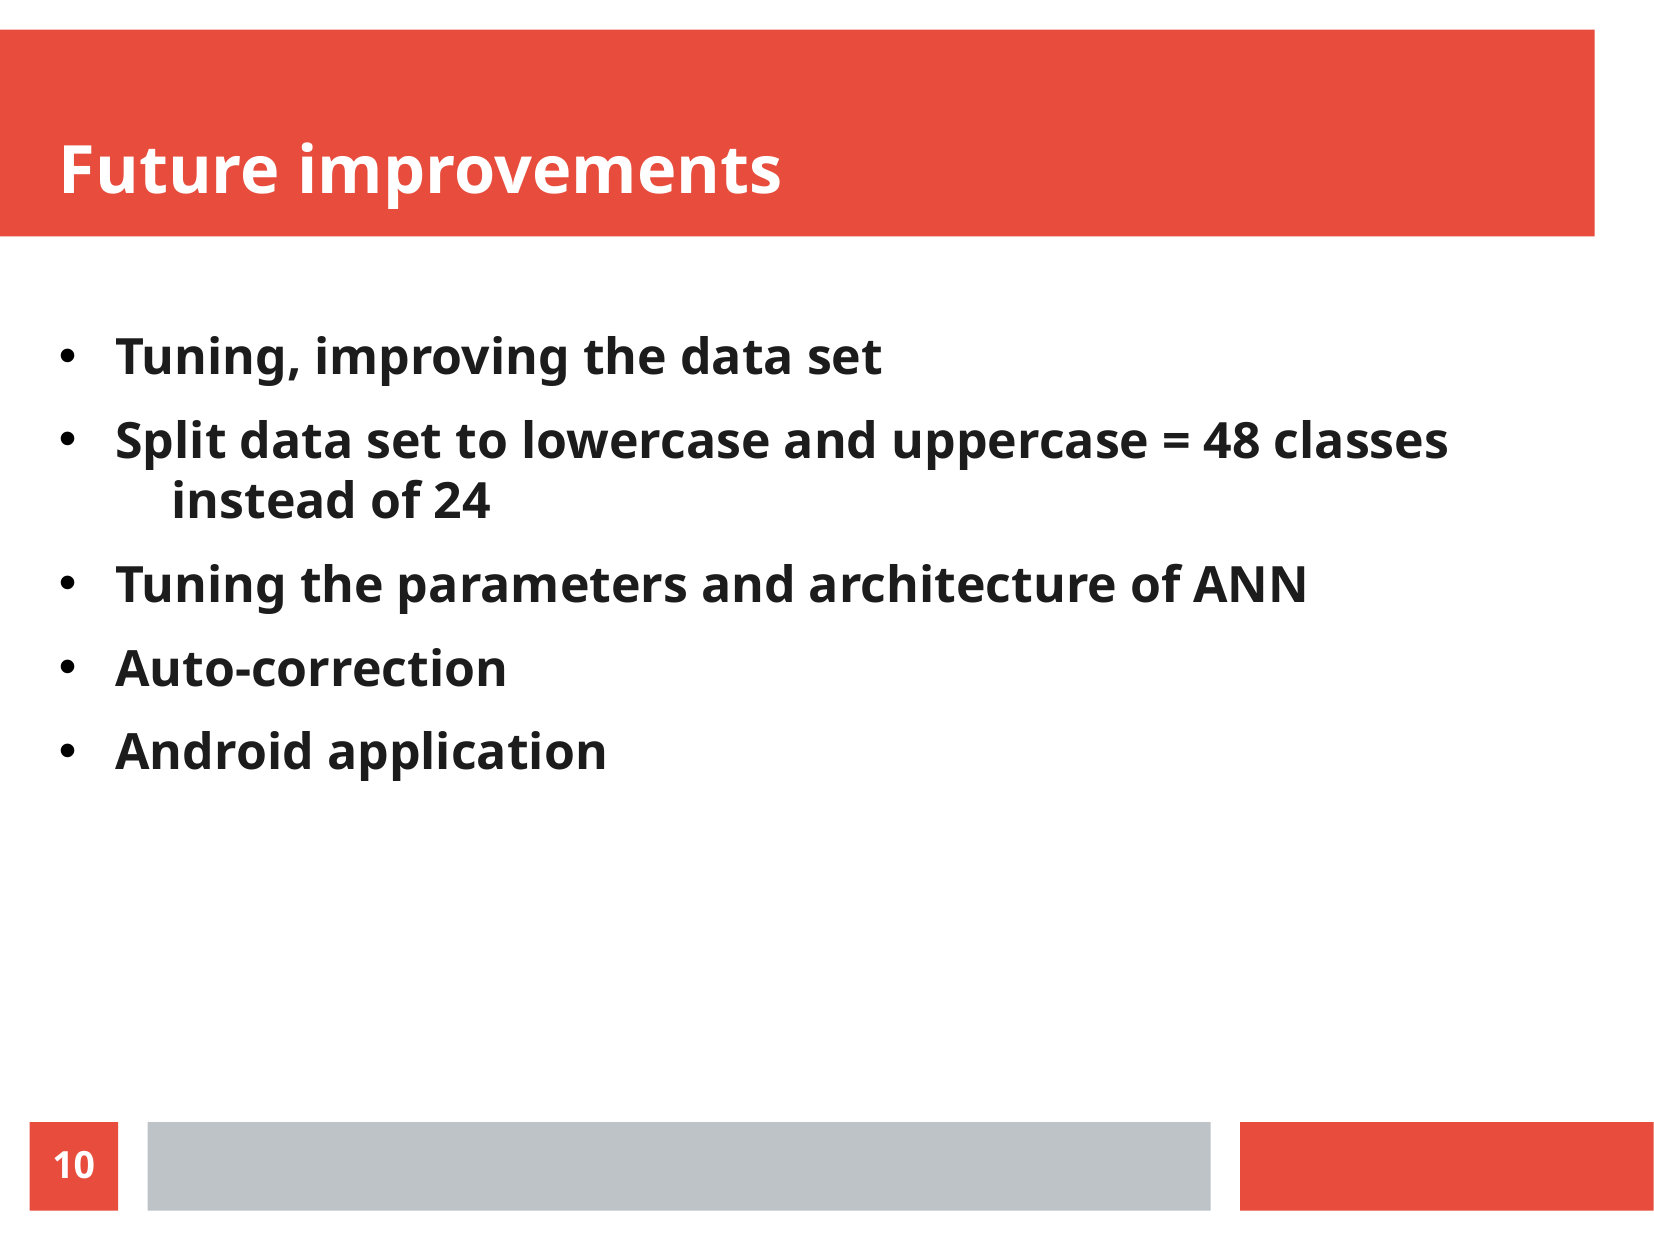

# Future improvements
Tuning, improving the data set
Split data set to lowercase and uppercase = 48 classes instead of 24
Tuning the parameters and architecture of ANN
Auto-correction
Android application